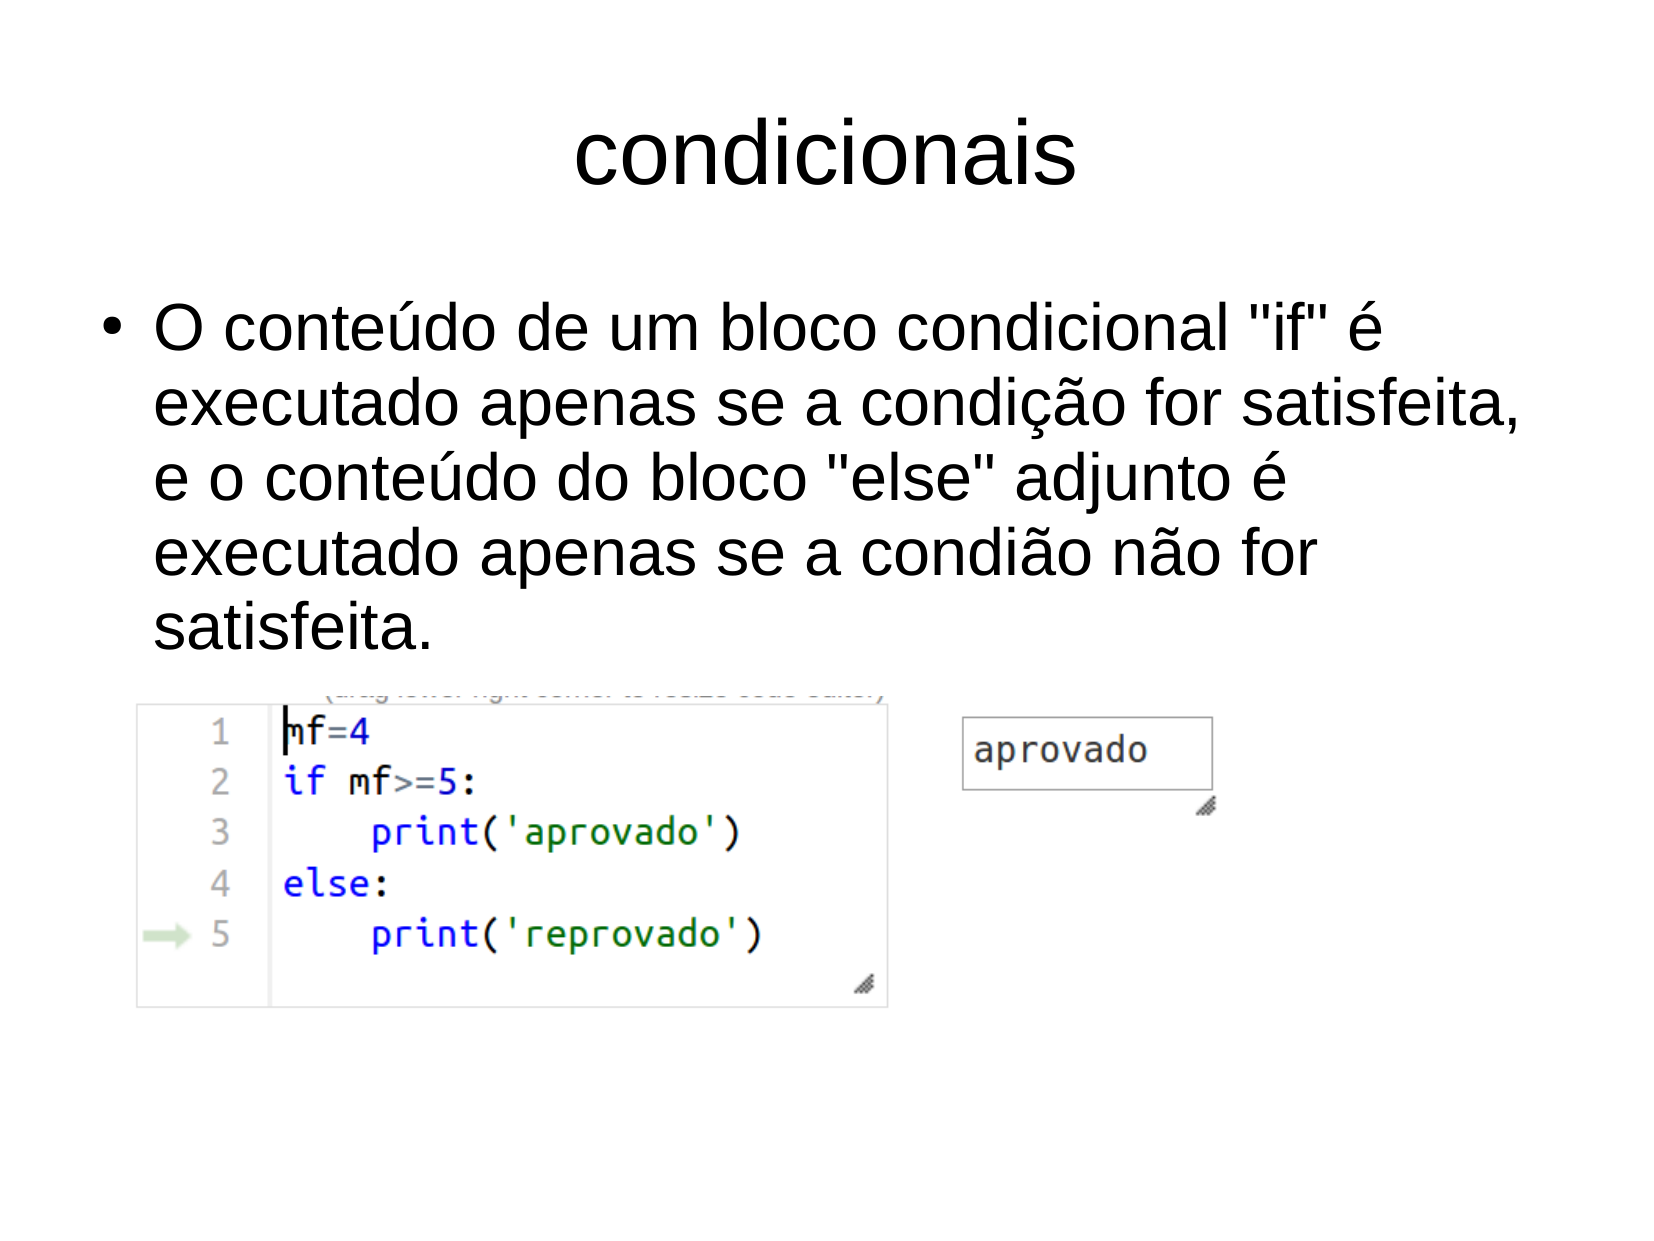

# condicionais
O conteúdo de um bloco condicional "if" é executado apenas se a condição for satisfeita, e o conteúdo do bloco "else" adjunto é executado apenas se a condião não for satisfeita.